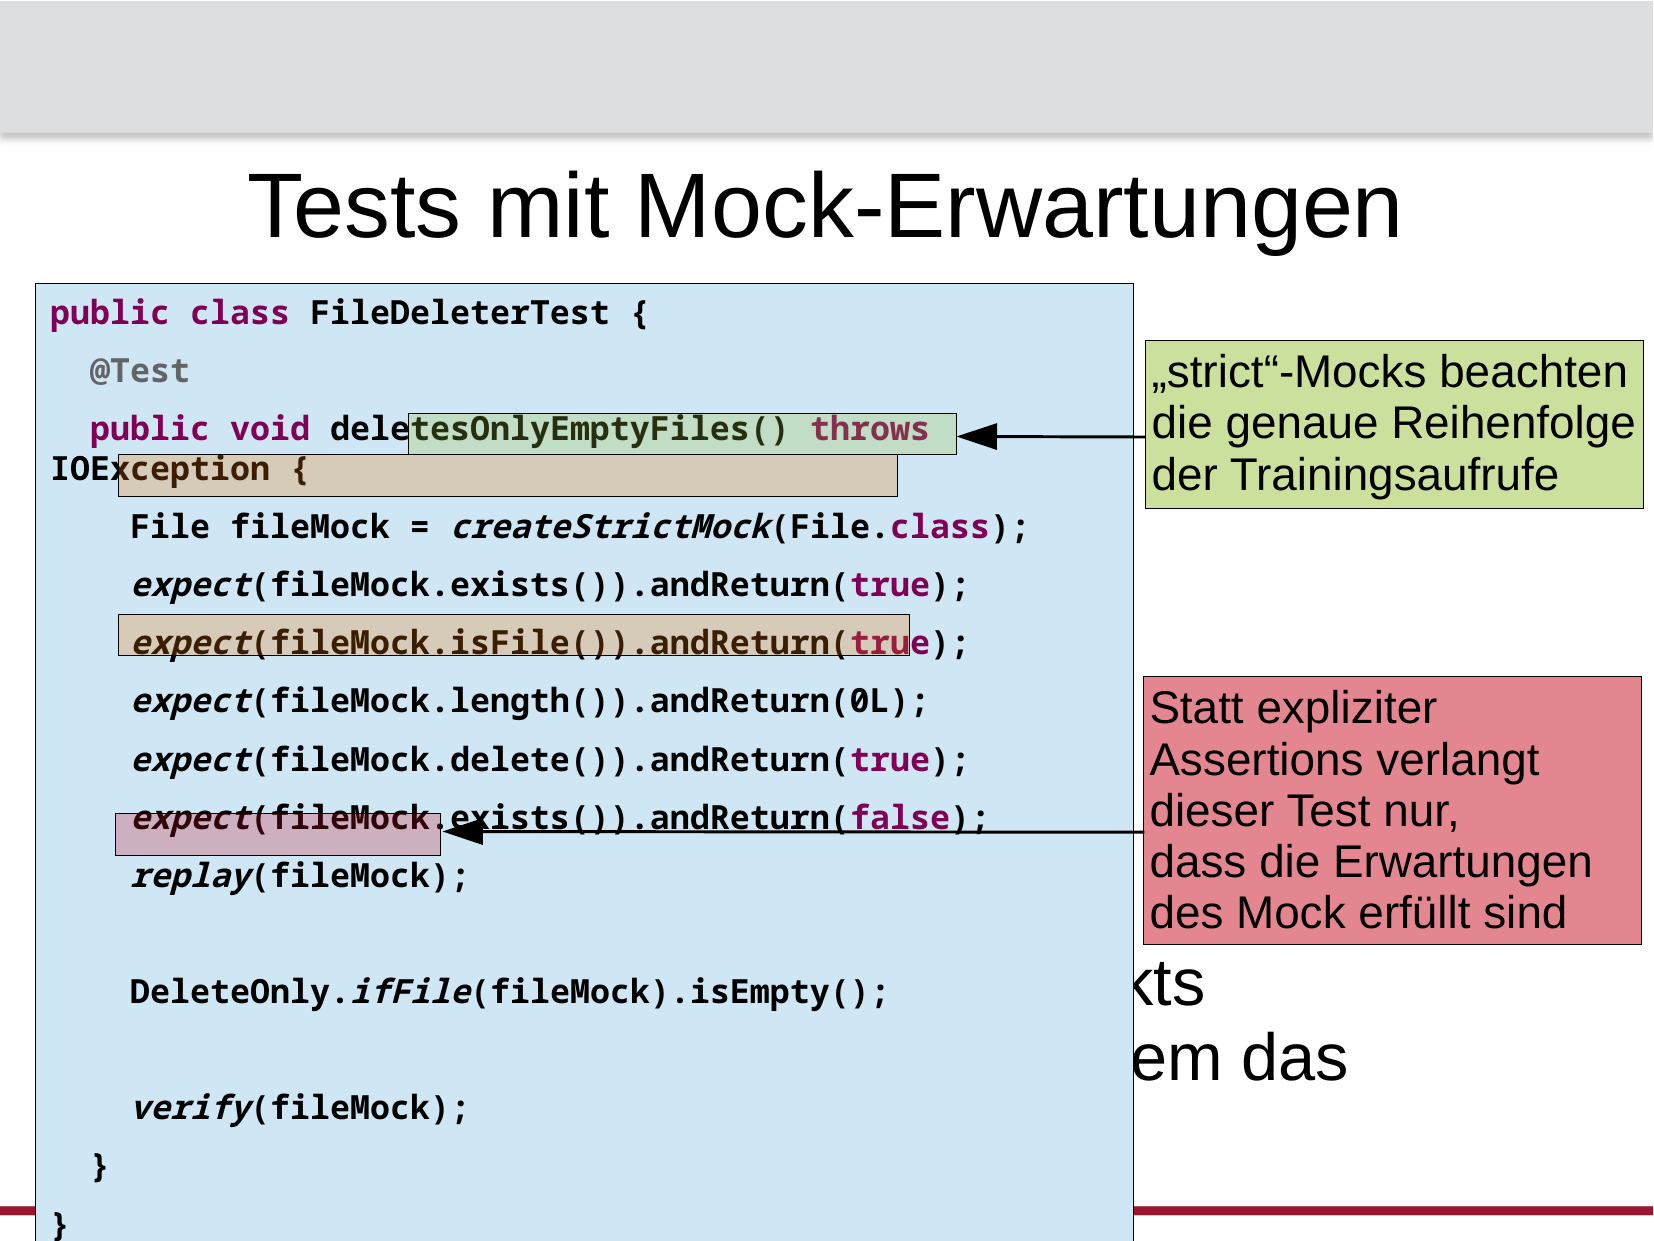

Tests mit Mock-Erwartungen
public class FileDeleterTest {
 @Test
 public void deletesOnlyEmptyFiles() throws IOException {
 File fileMock = createStrictMock(File.class);
 expect(fileMock.exists()).andReturn(true);
 expect(fileMock.isFile()).andReturn(true);
 expect(fileMock.length()).andReturn(0L);
 expect(fileMock.delete()).andReturn(true);
 expect(fileMock.exists()).andReturn(false);
 replay(fileMock);
 DeleteOnly.ifFile(fileMock).isEmpty();
 verify(fileMock);
 }
}
„strict“-Mocks beachten
die genaue Reihenfolge
der Trainingsaufrufe
Statt expliziter Assertions verlangt dieser Test nur,
dass die Erwartungen des Mock erfüllt sind
# Die Erwartungen eines Mock-Objekts spezifizieren ein Aufruf-Protokoll, dem das Objekt unter Test genügen muss